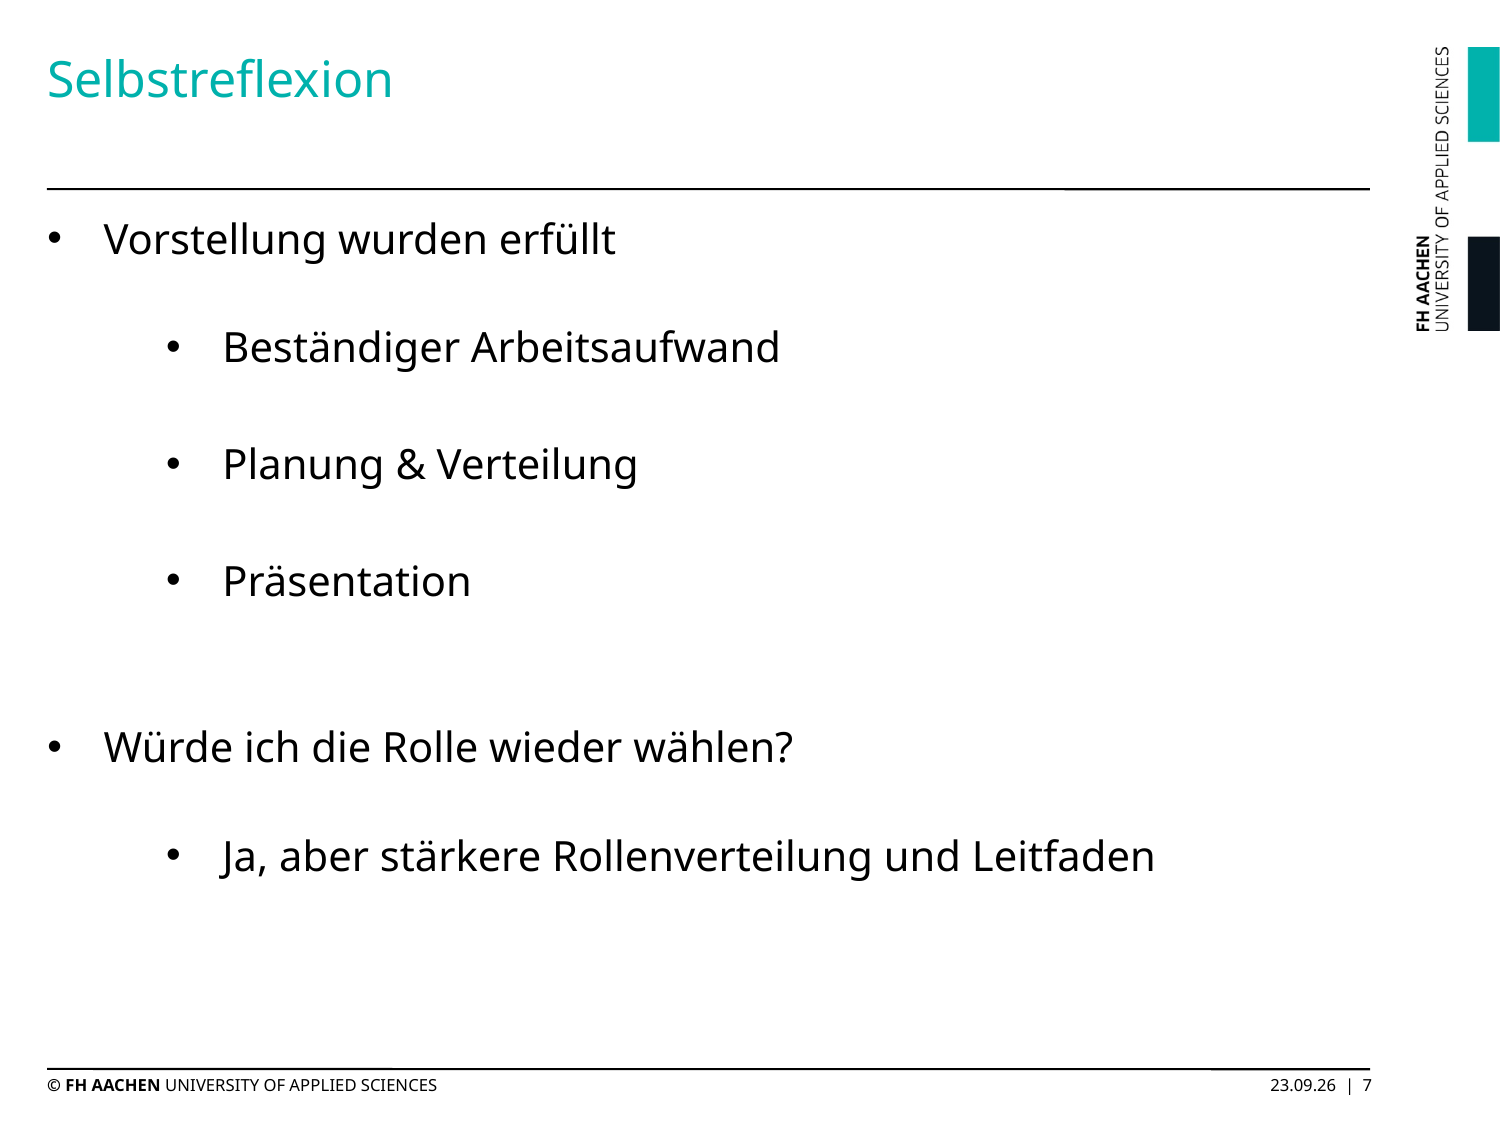

# Selbstreflexion
Vorstellung wurden erfüllt
Beständiger Arbeitsaufwand
Planung & Verteilung
Präsentation
Würde ich die Rolle wieder wählen?
Ja, aber stärkere Rollenverteilung und Leitfaden